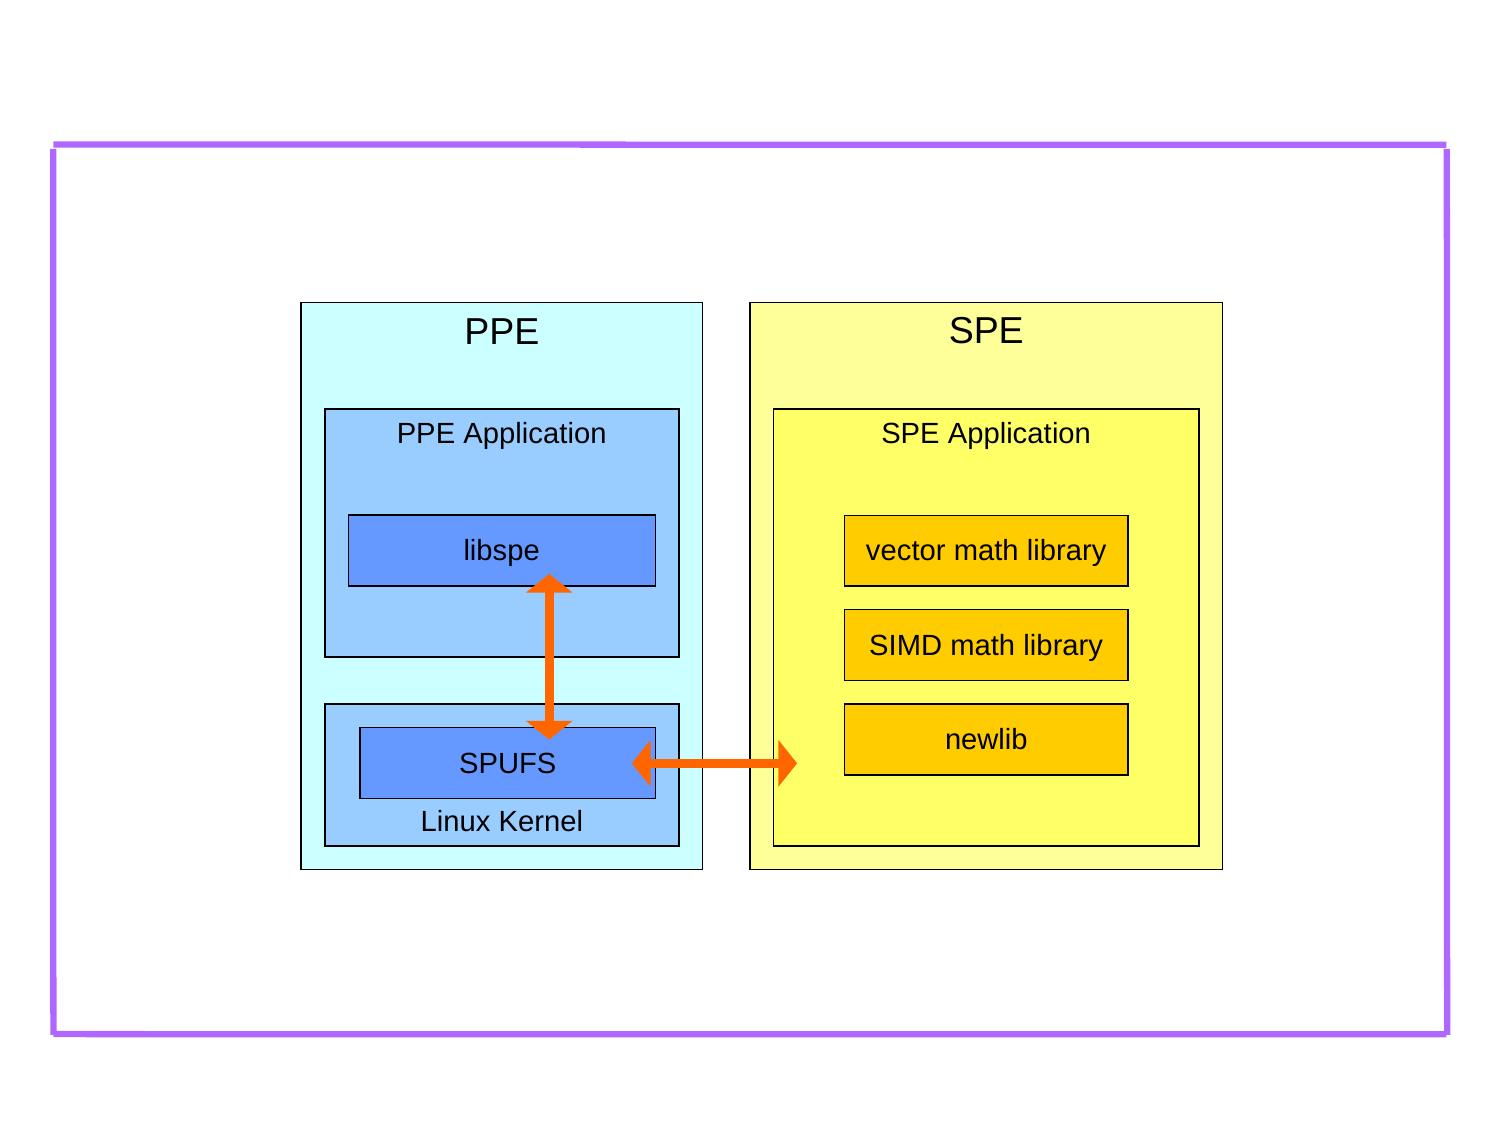

SPE
PPE
PPE Application
SPE Application
libspe
vector math library
SIMD math library
Linux Kernel
newlib
SPUFS